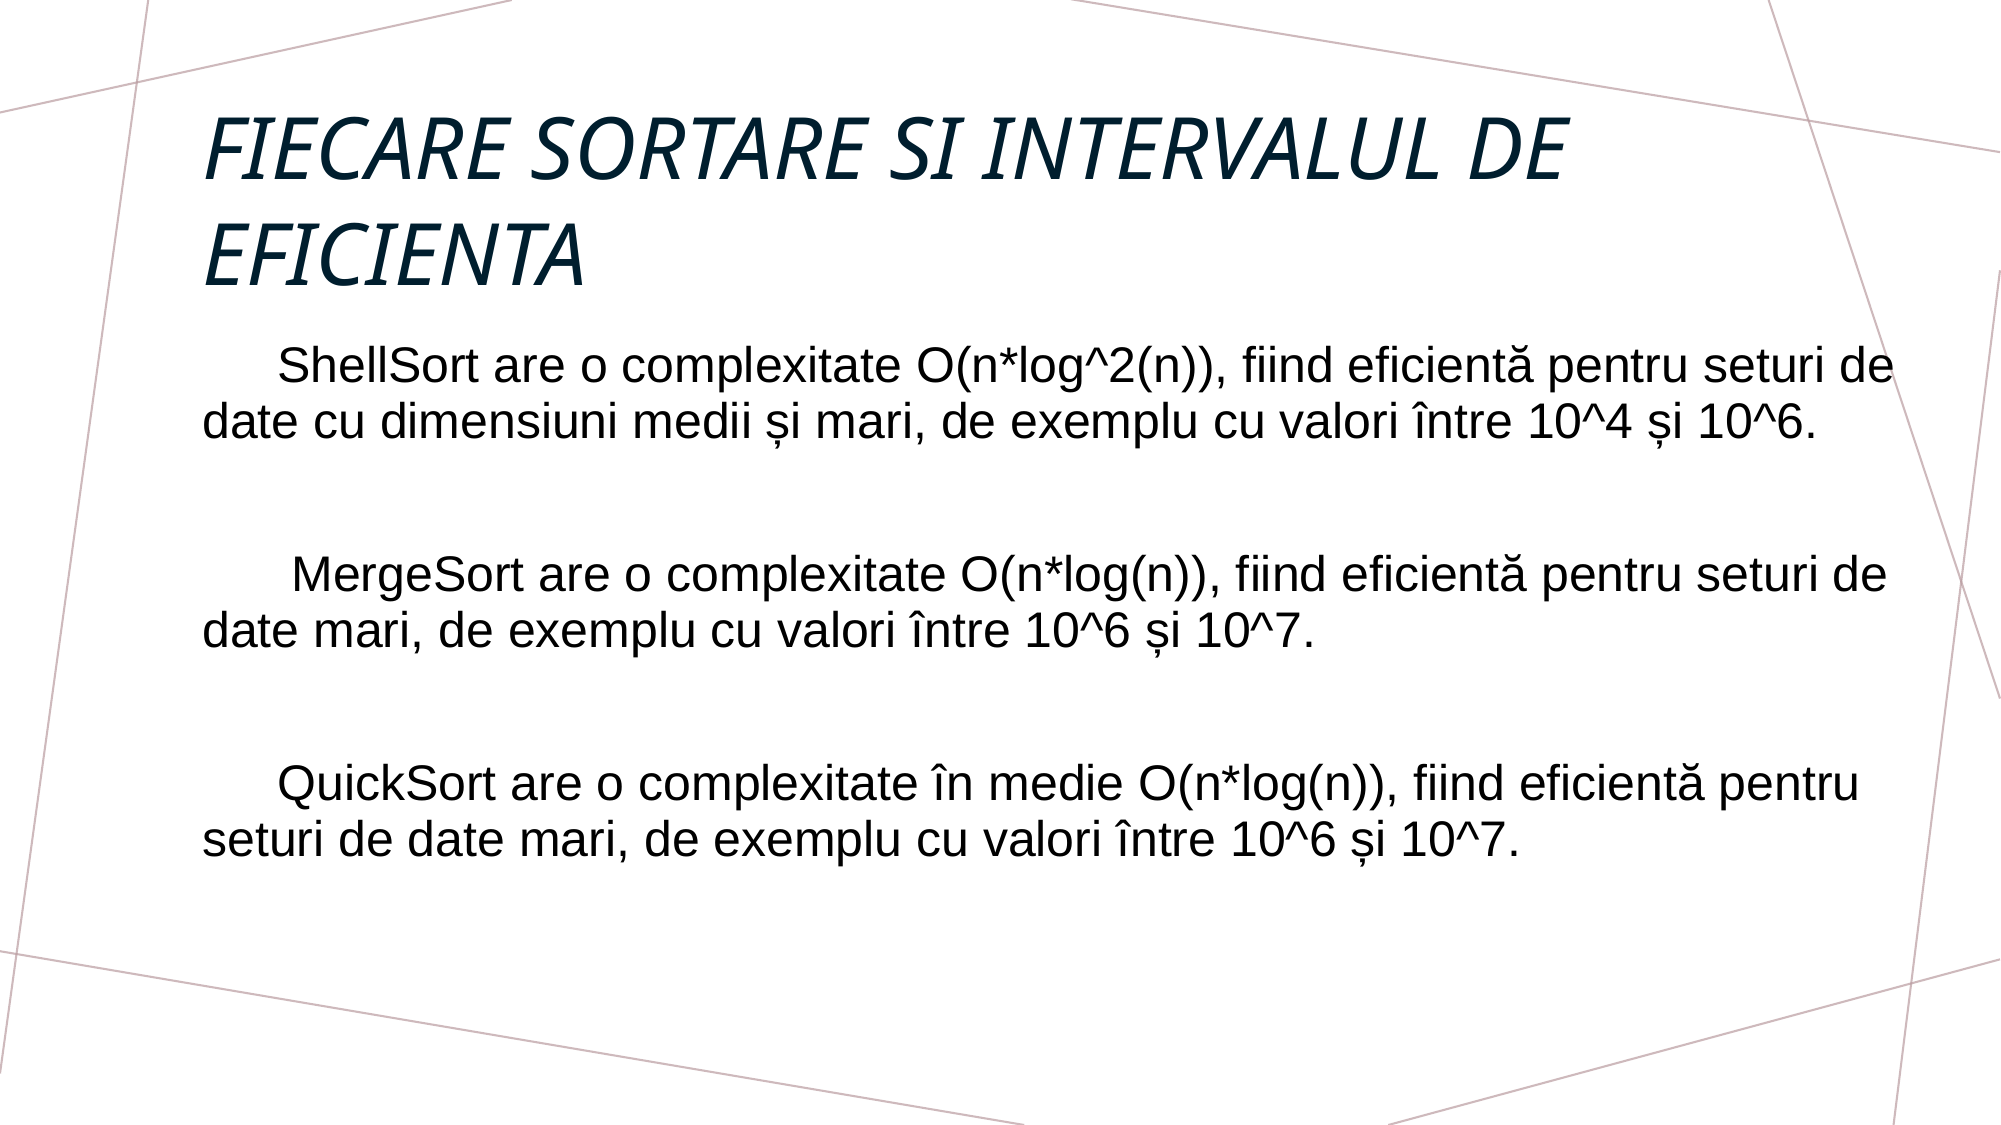

# Fiecare sortare si intervalul de eficienta
	ShellSort are o complexitate O(n*log^2(n)), fiind eficientă pentru seturi de date cu dimensiuni medii și mari, de exemplu cu valori între 10^4 și 10^6.
	 MergeSort are o complexitate O(n*log(n)), fiind eficientă pentru seturi de date mari, de exemplu cu valori între 10^6 și 10^7.
	QuickSort are o complexitate în medie O(n*log(n)), fiind eficientă pentru seturi de date mari, de exemplu cu valori între 10^6 și 10^7.